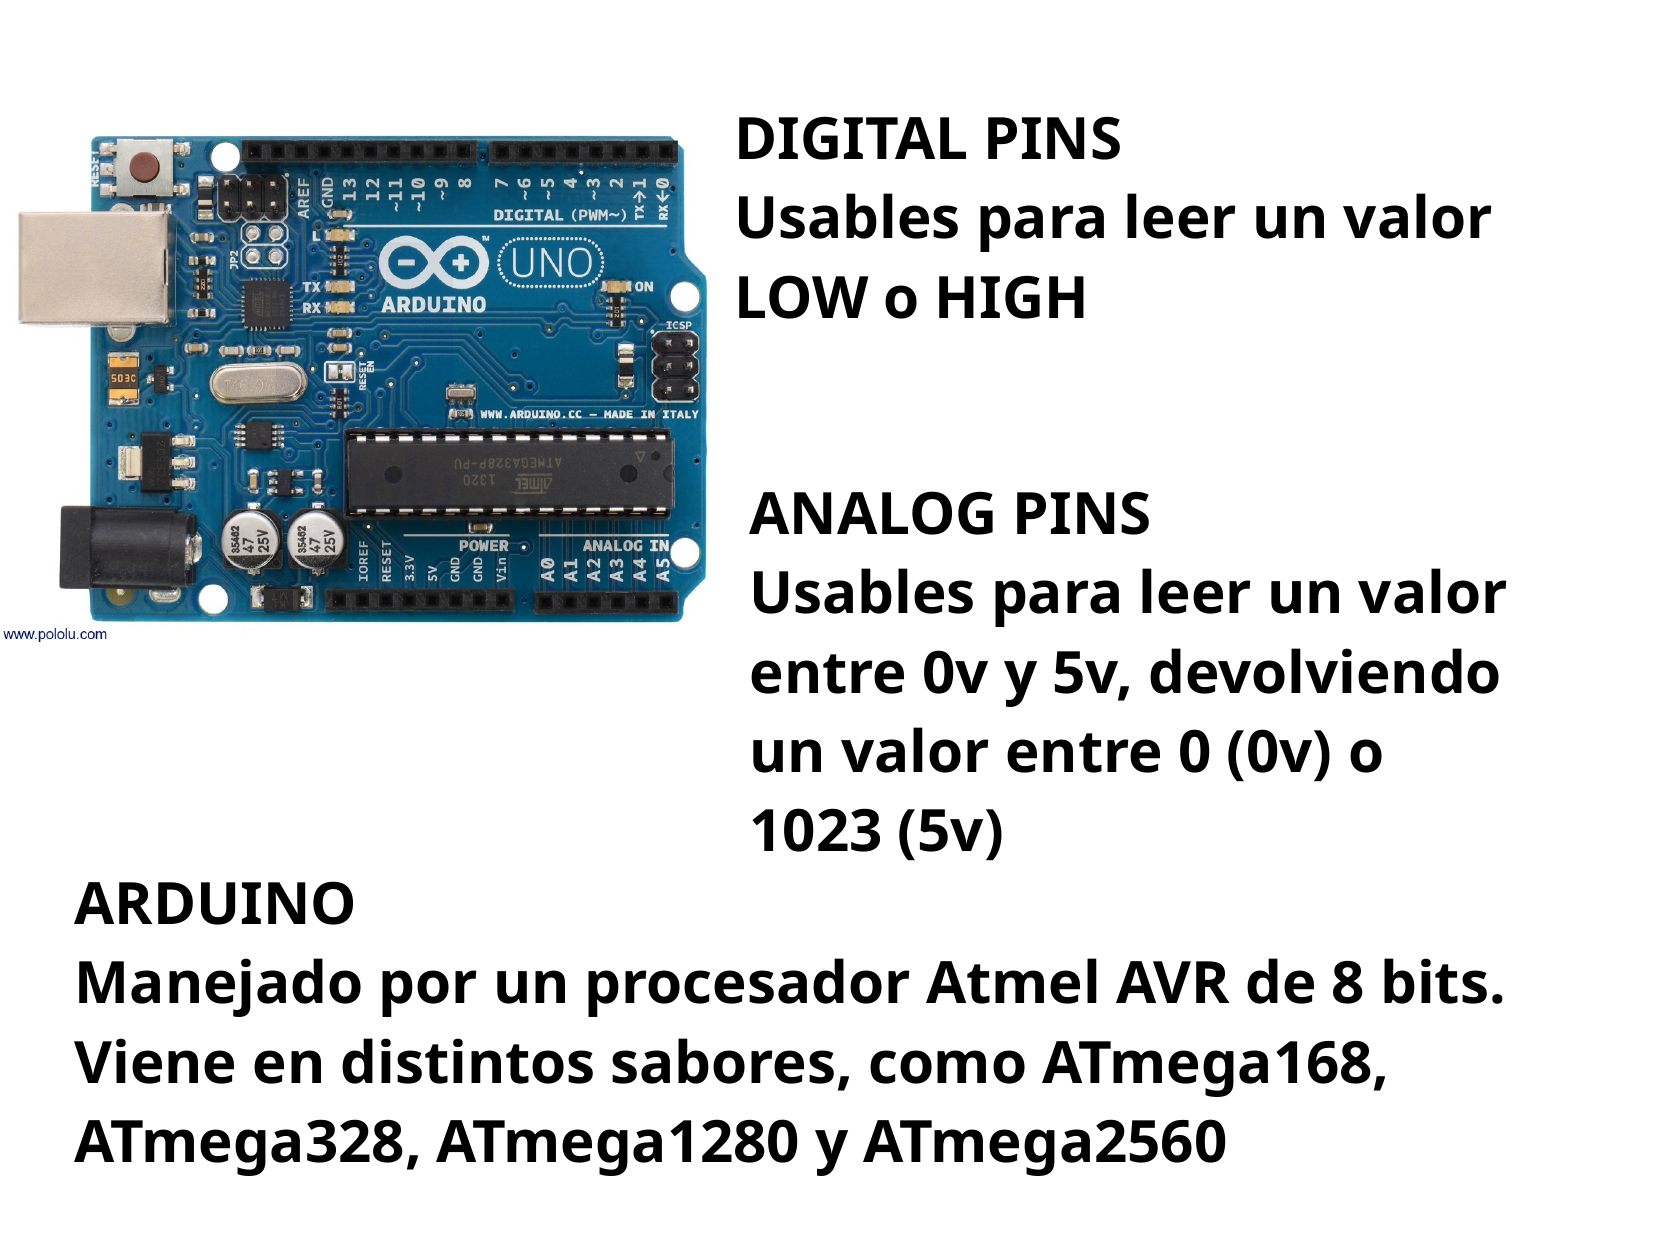

DIGITAL PINS
Usables para leer un valor LOW o HIGH
ANALOG PINS
Usables para leer un valor entre 0v y 5v, devolviendo un valor entre 0 (0v) o 1023 (5v)
ARDUINO
Manejado por un procesador Atmel AVR de 8 bits. Viene en distintos sabores, como ATmega168, ATmega328, ATmega1280 y ATmega2560